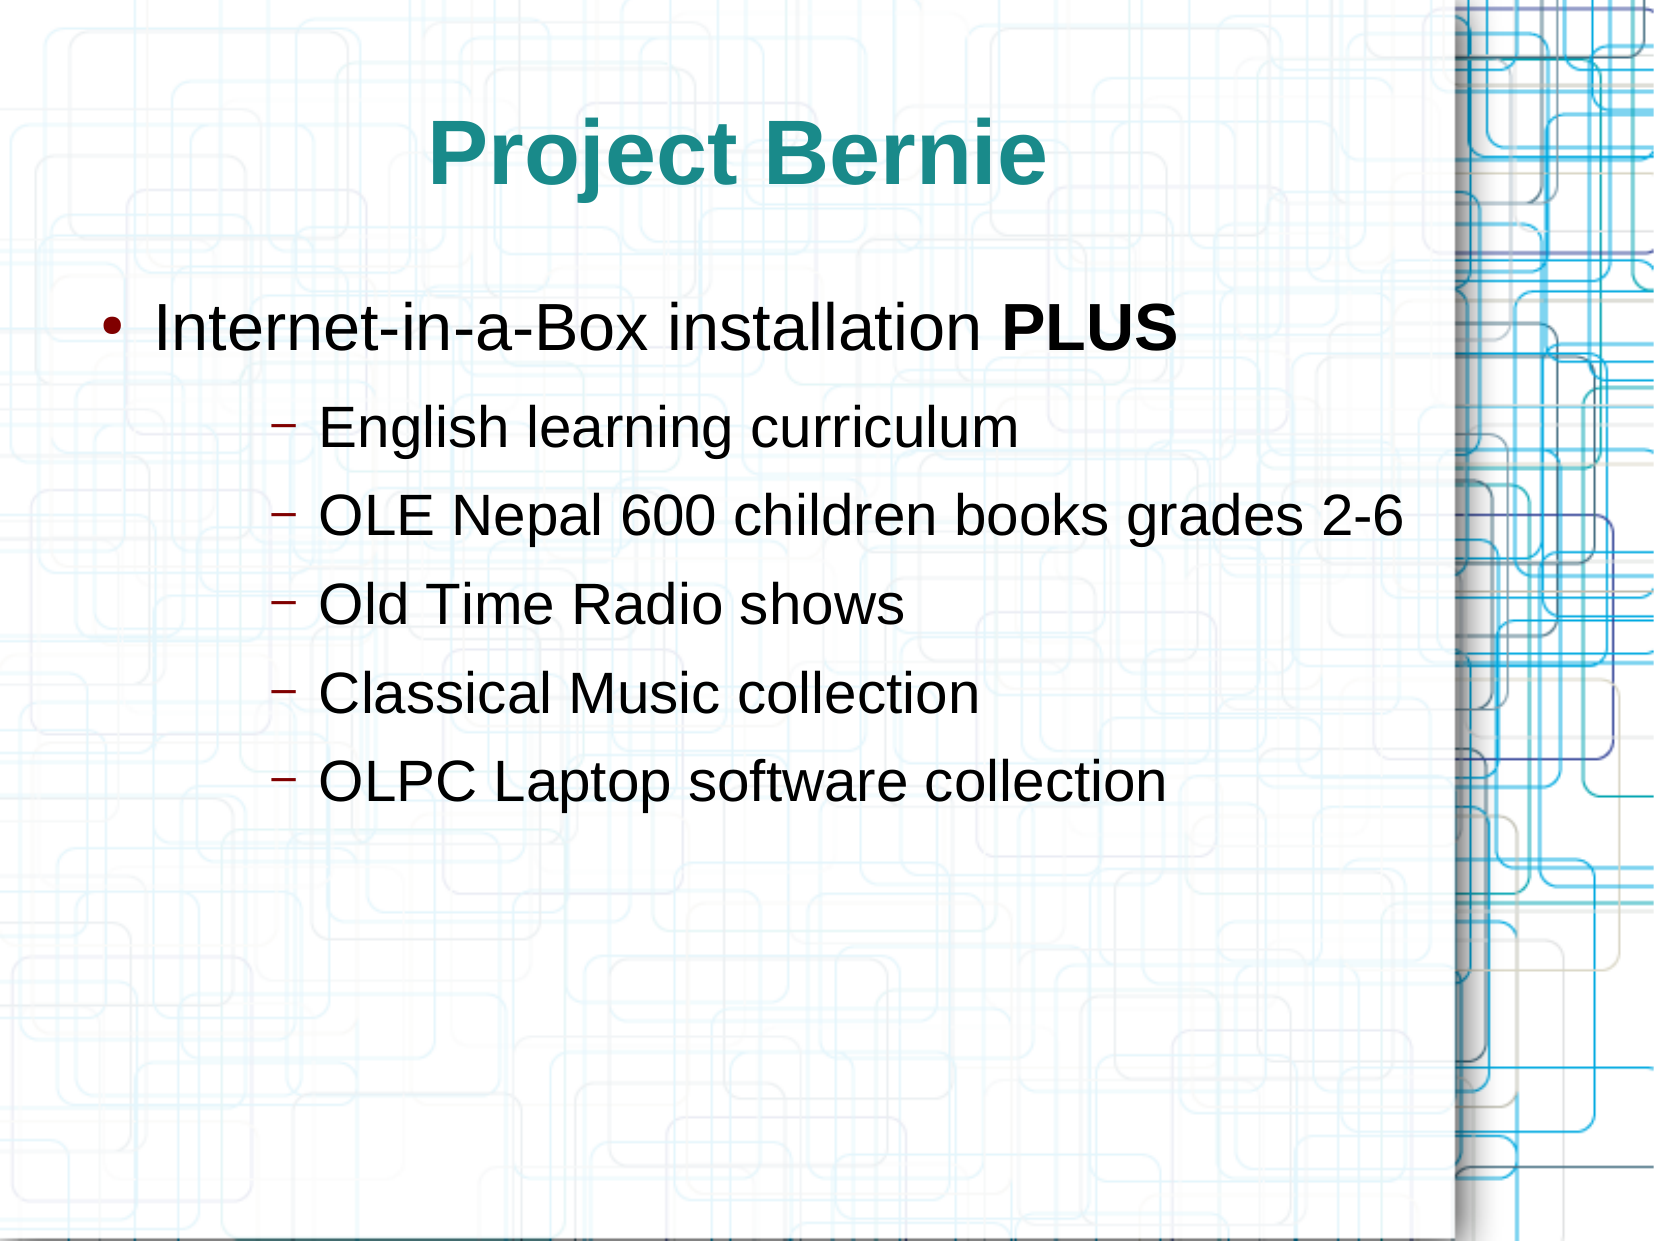

# Project Bernie
Internet-in-a-Box installation PLUS
English learning curriculum
OLE Nepal 600 children books grades 2-6
Old Time Radio shows
Classical Music collection
OLPC Laptop software collection